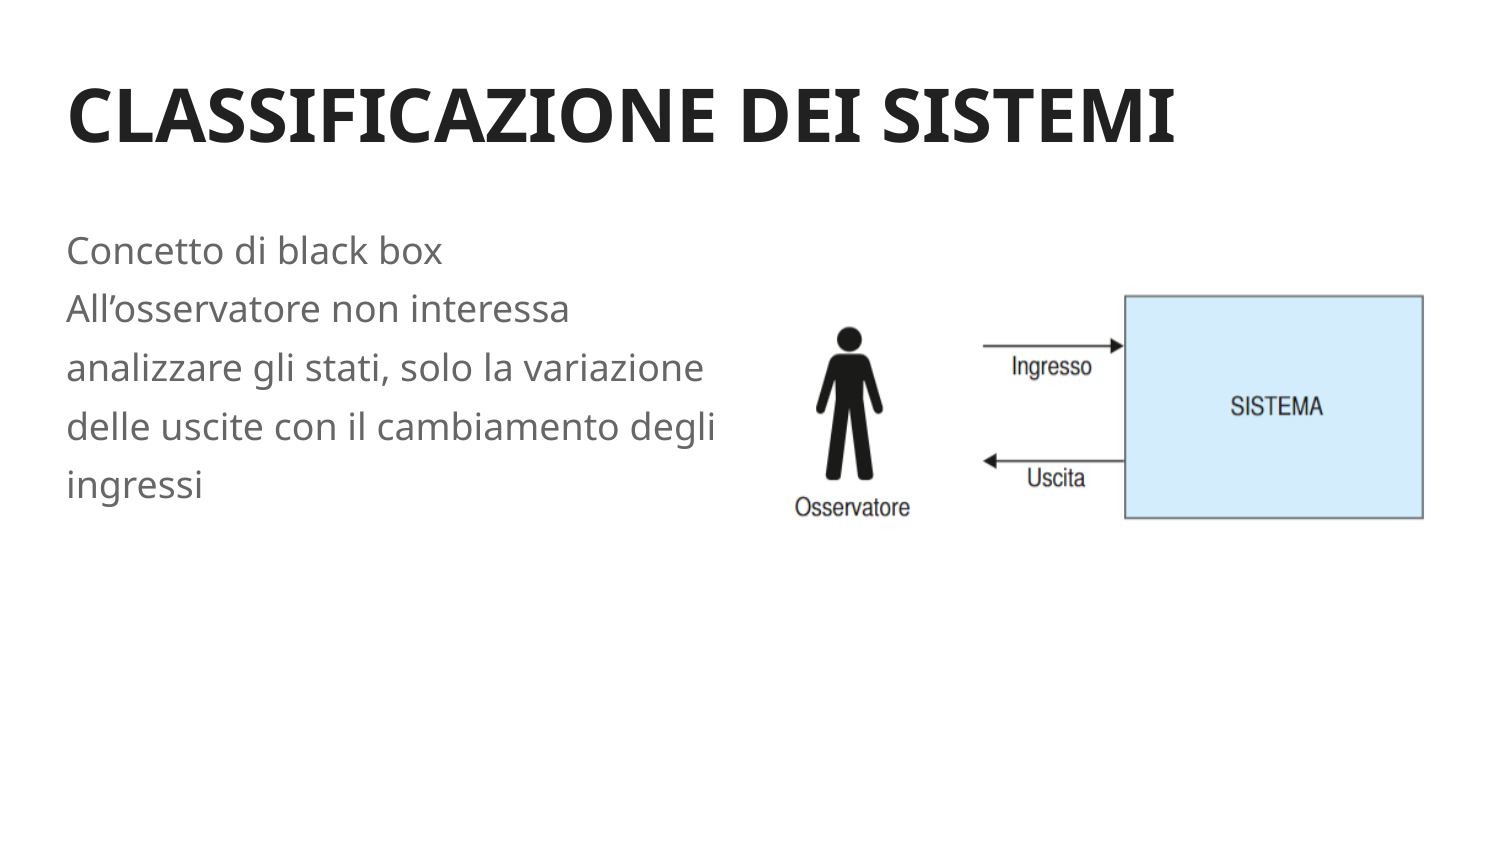

# CLASSIFICAZIONE DEI SISTEMI
Concetto di black box
All’osservatore non interessa analizzare gli stati, solo la variazione delle uscite con il cambiamento degli ingressi